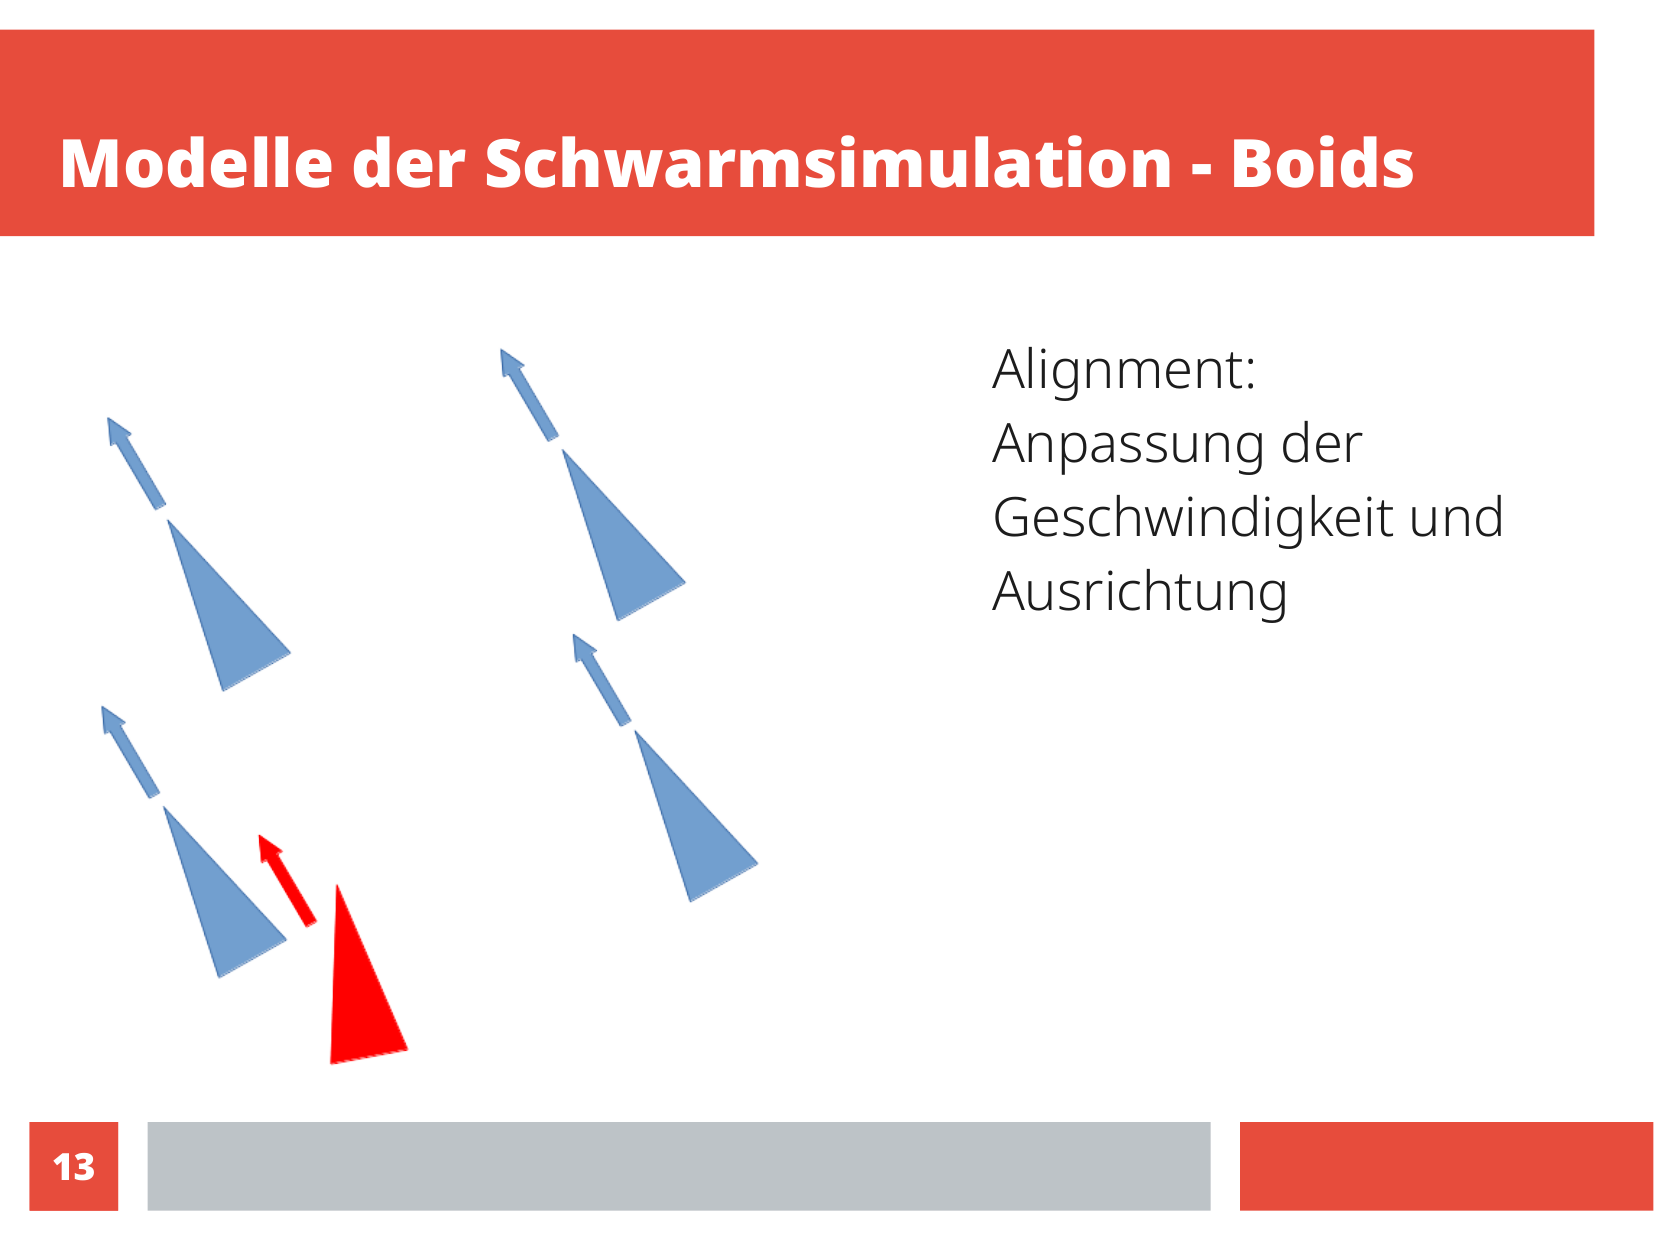

# Modelle der Schwarmsimulation - Boids
Alignment:
Anpassung der Geschwindigkeit und Ausrichtung
13